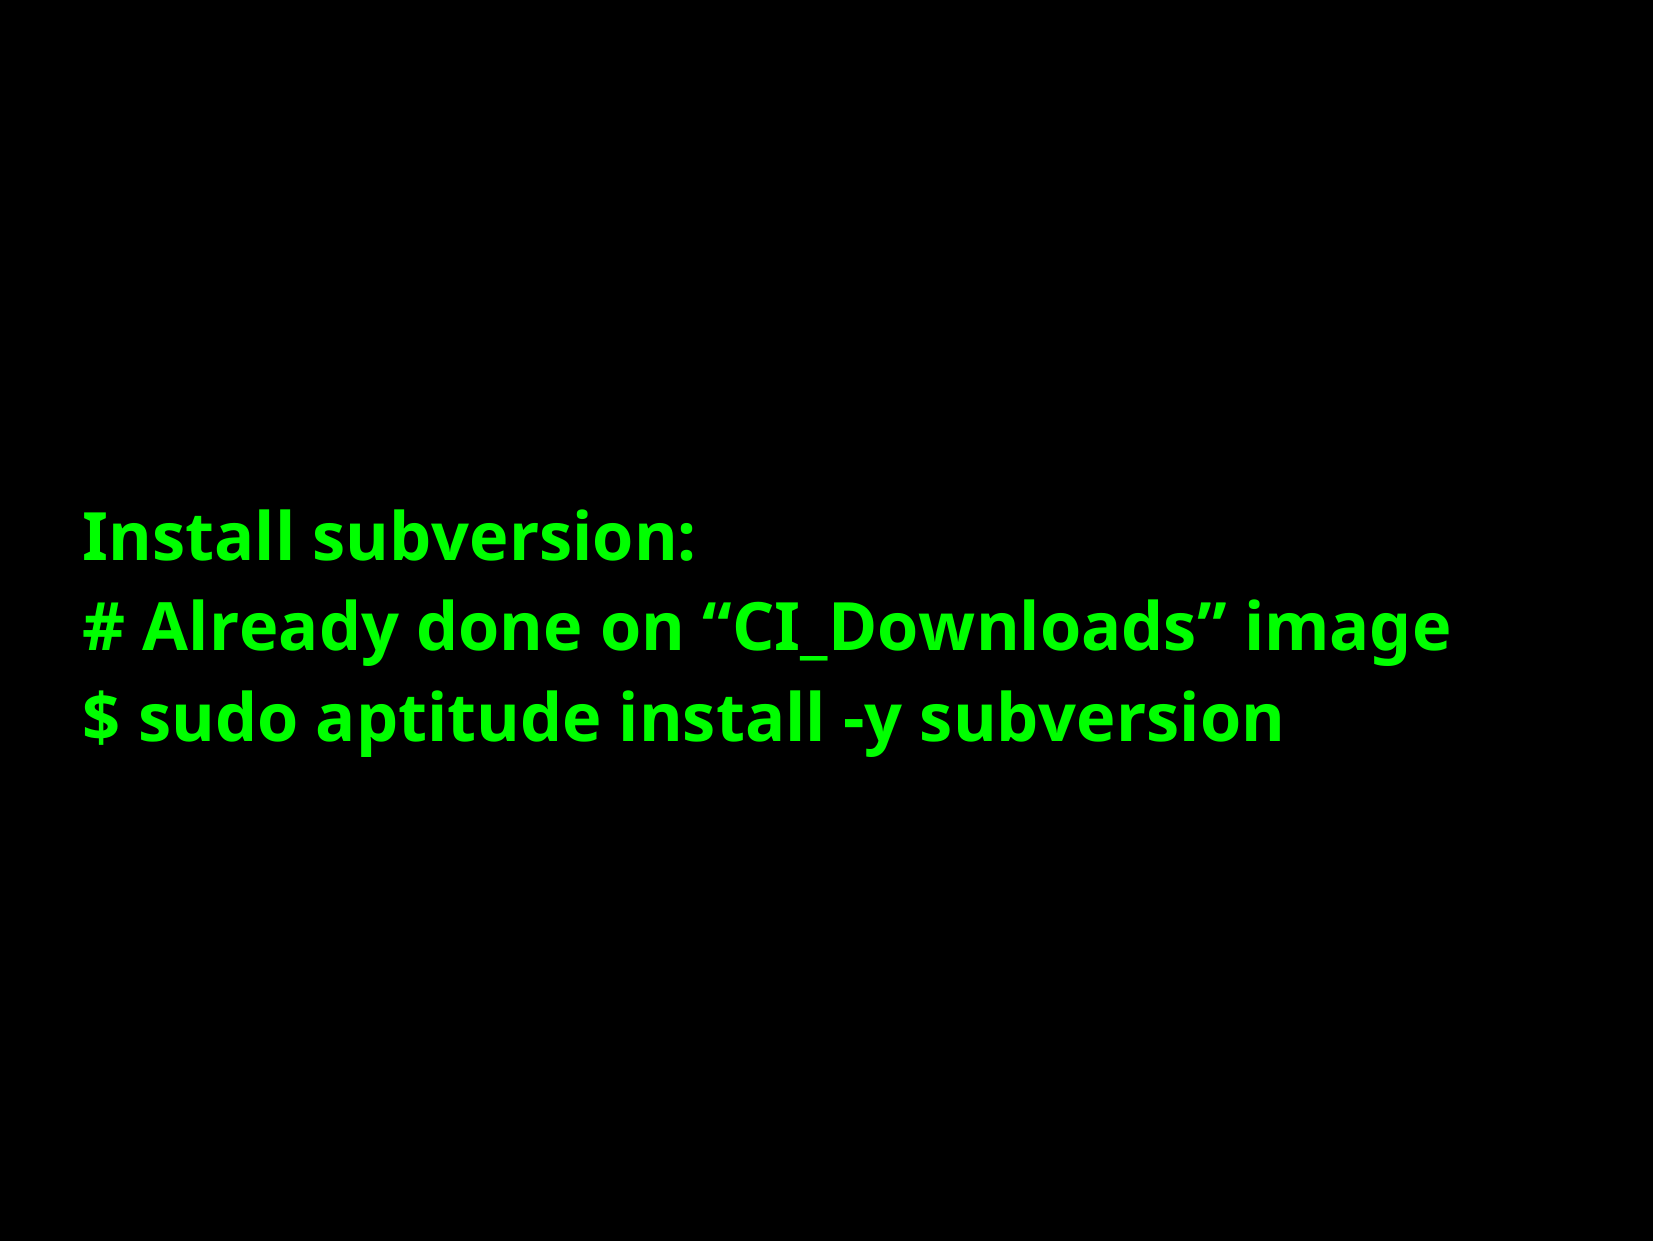

# Install subversion: # Already done on “CI_Downloads” image $ sudo aptitude install -y subversion